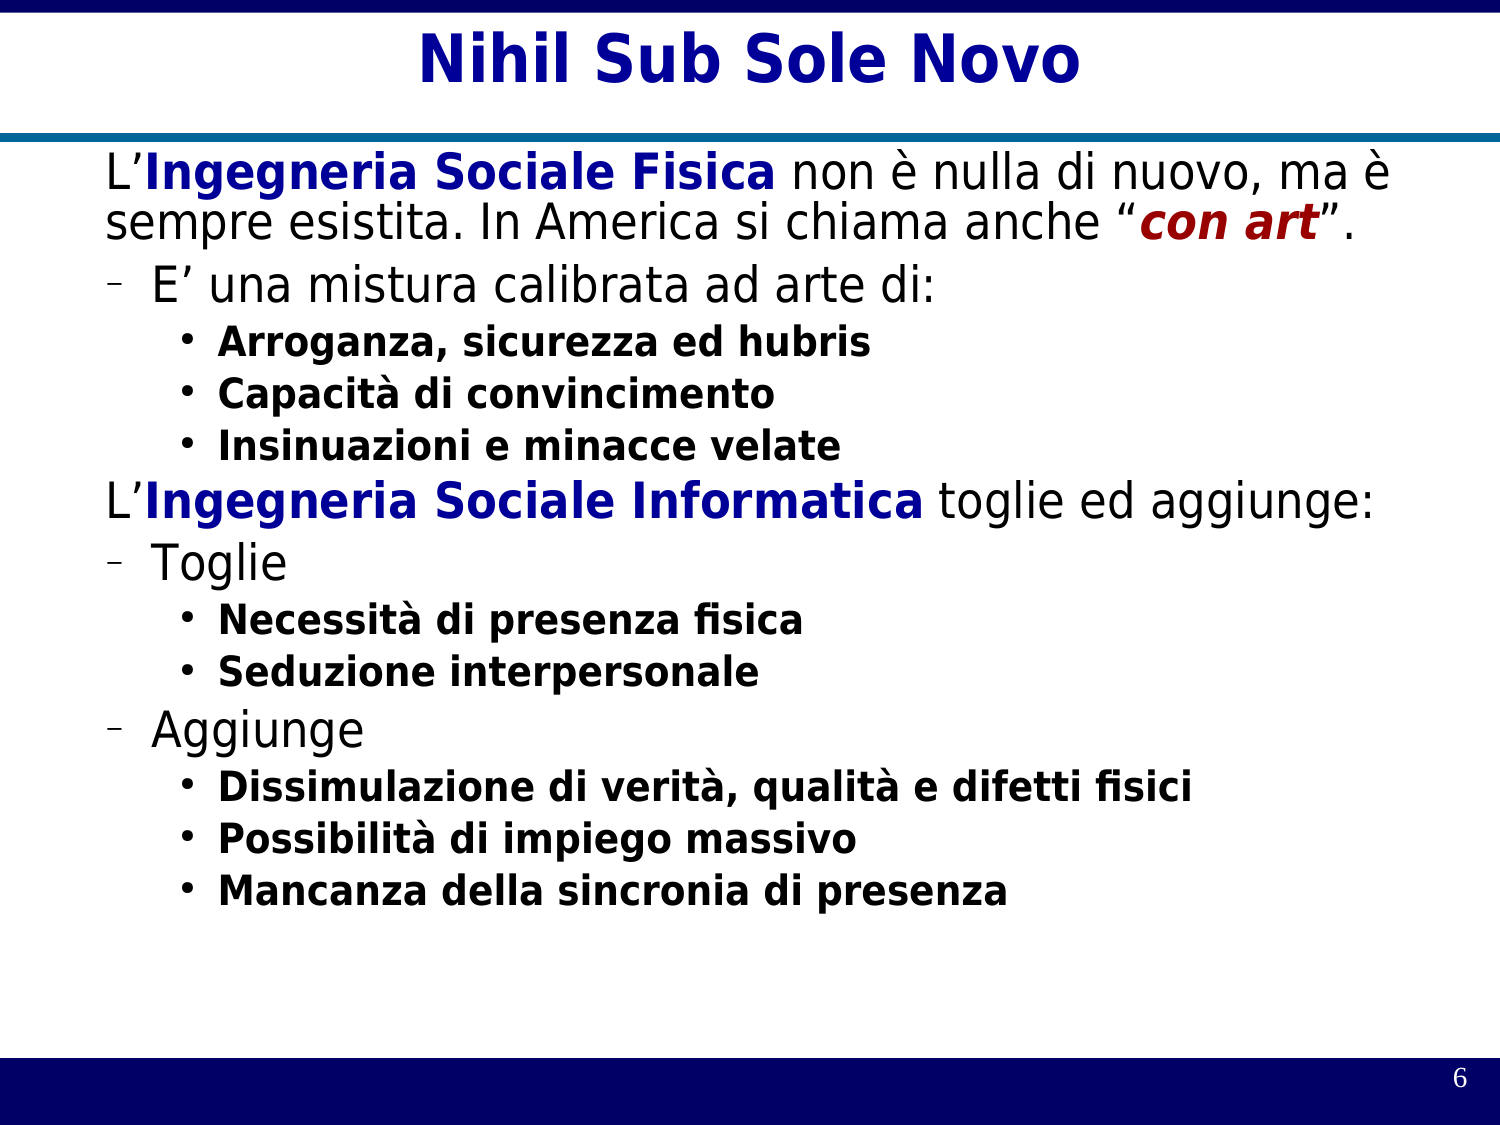

# Nihil Sub Sole Novo
L’Ingegneria Sociale Fisica non è nulla di nuovo, ma è sempre esistita. In America si chiama anche “con art”.
E’ una mistura calibrata ad arte di:
Arroganza, sicurezza ed hubris
Capacità di convincimento
Insinuazioni e minacce velate
L’Ingegneria Sociale Informatica toglie ed aggiunge:
Toglie
Necessità di presenza fisica
Seduzione interpersonale
Aggiunge
Dissimulazione di verità, qualità e difetti fisici
Possibilità di impiego massivo
Mancanza della sincronia di presenza